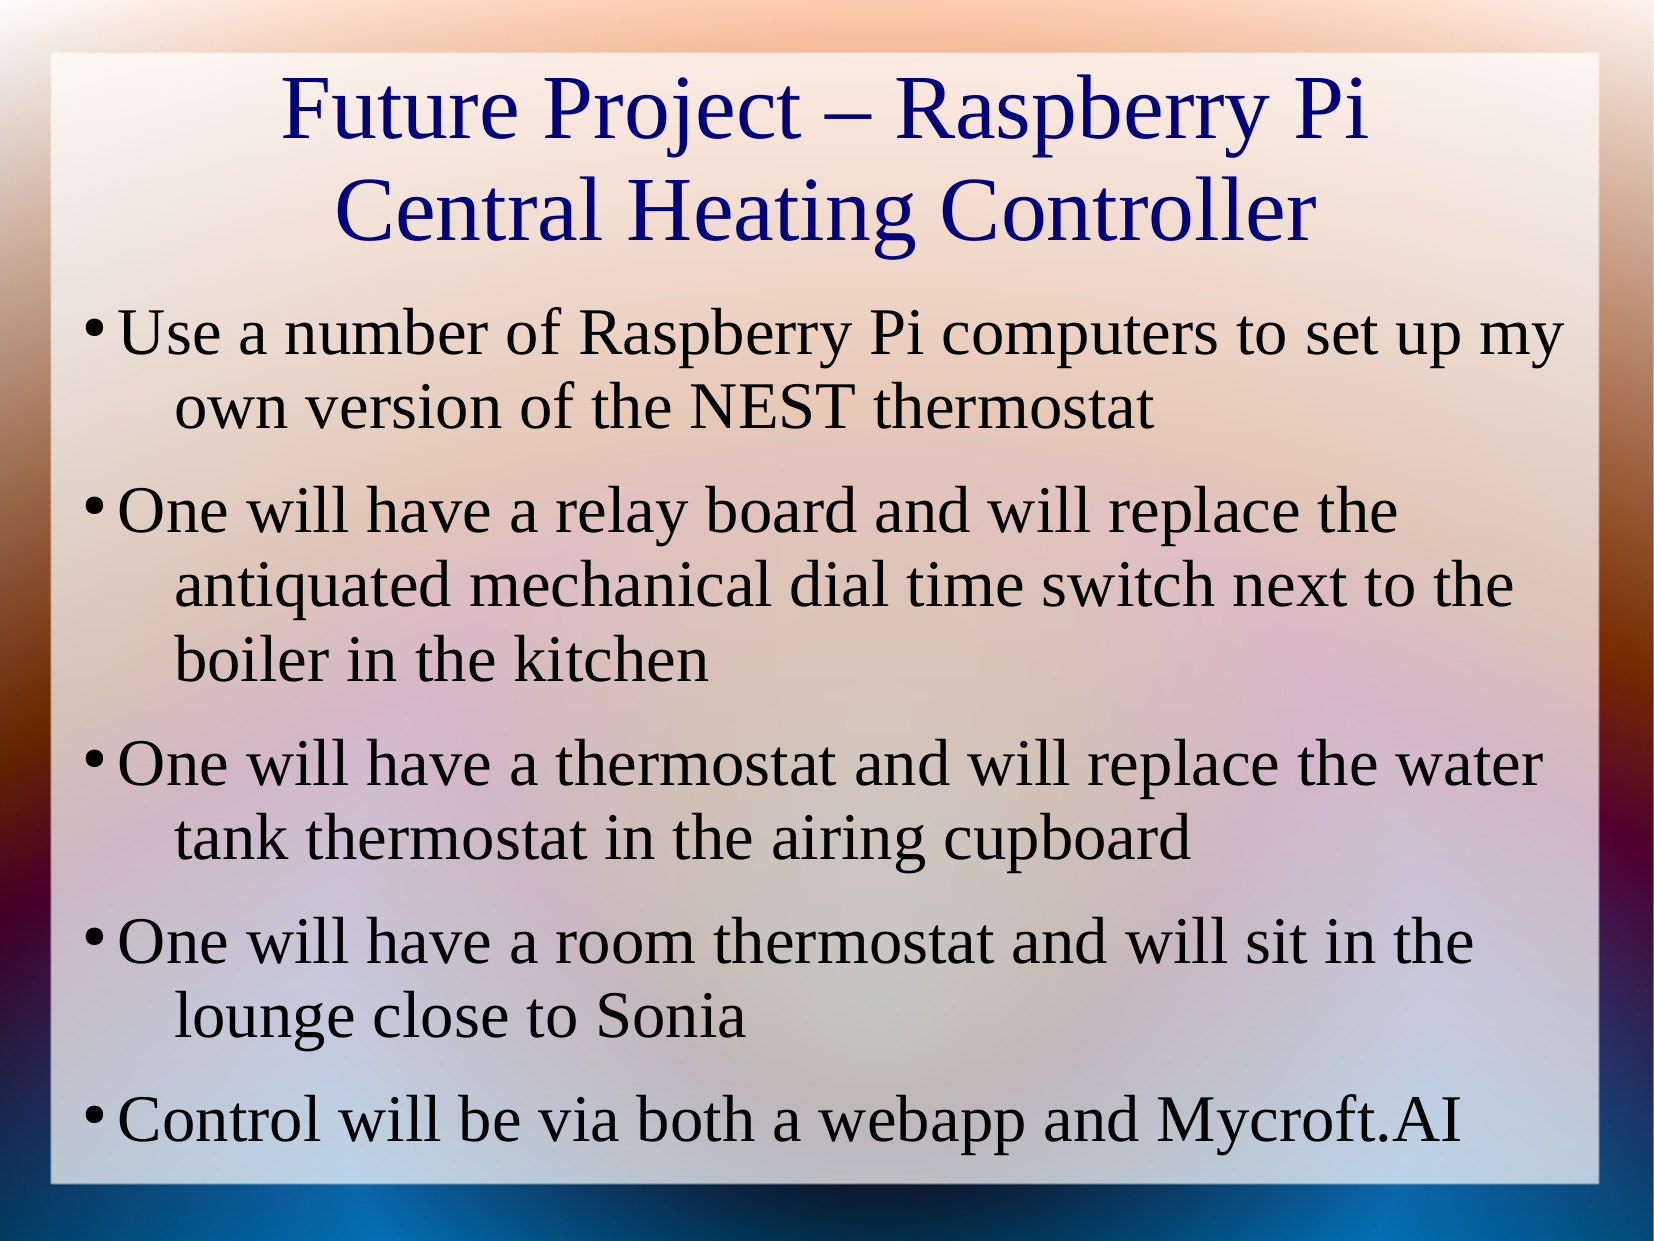

# Future Project – Raspberry Pi Central Heating Controller
Use a number of Raspberry Pi computers to set up my own version of the NEST thermostat
One will have a relay board and will replace the antiquated mechanical dial time switch next to the boiler in the kitchen
One will have a thermostat and will replace the water tank thermostat in the airing cupboard
One will have a room thermostat and will sit in the lounge close to Sonia
Control will be via both a webapp and Mycroft.AI